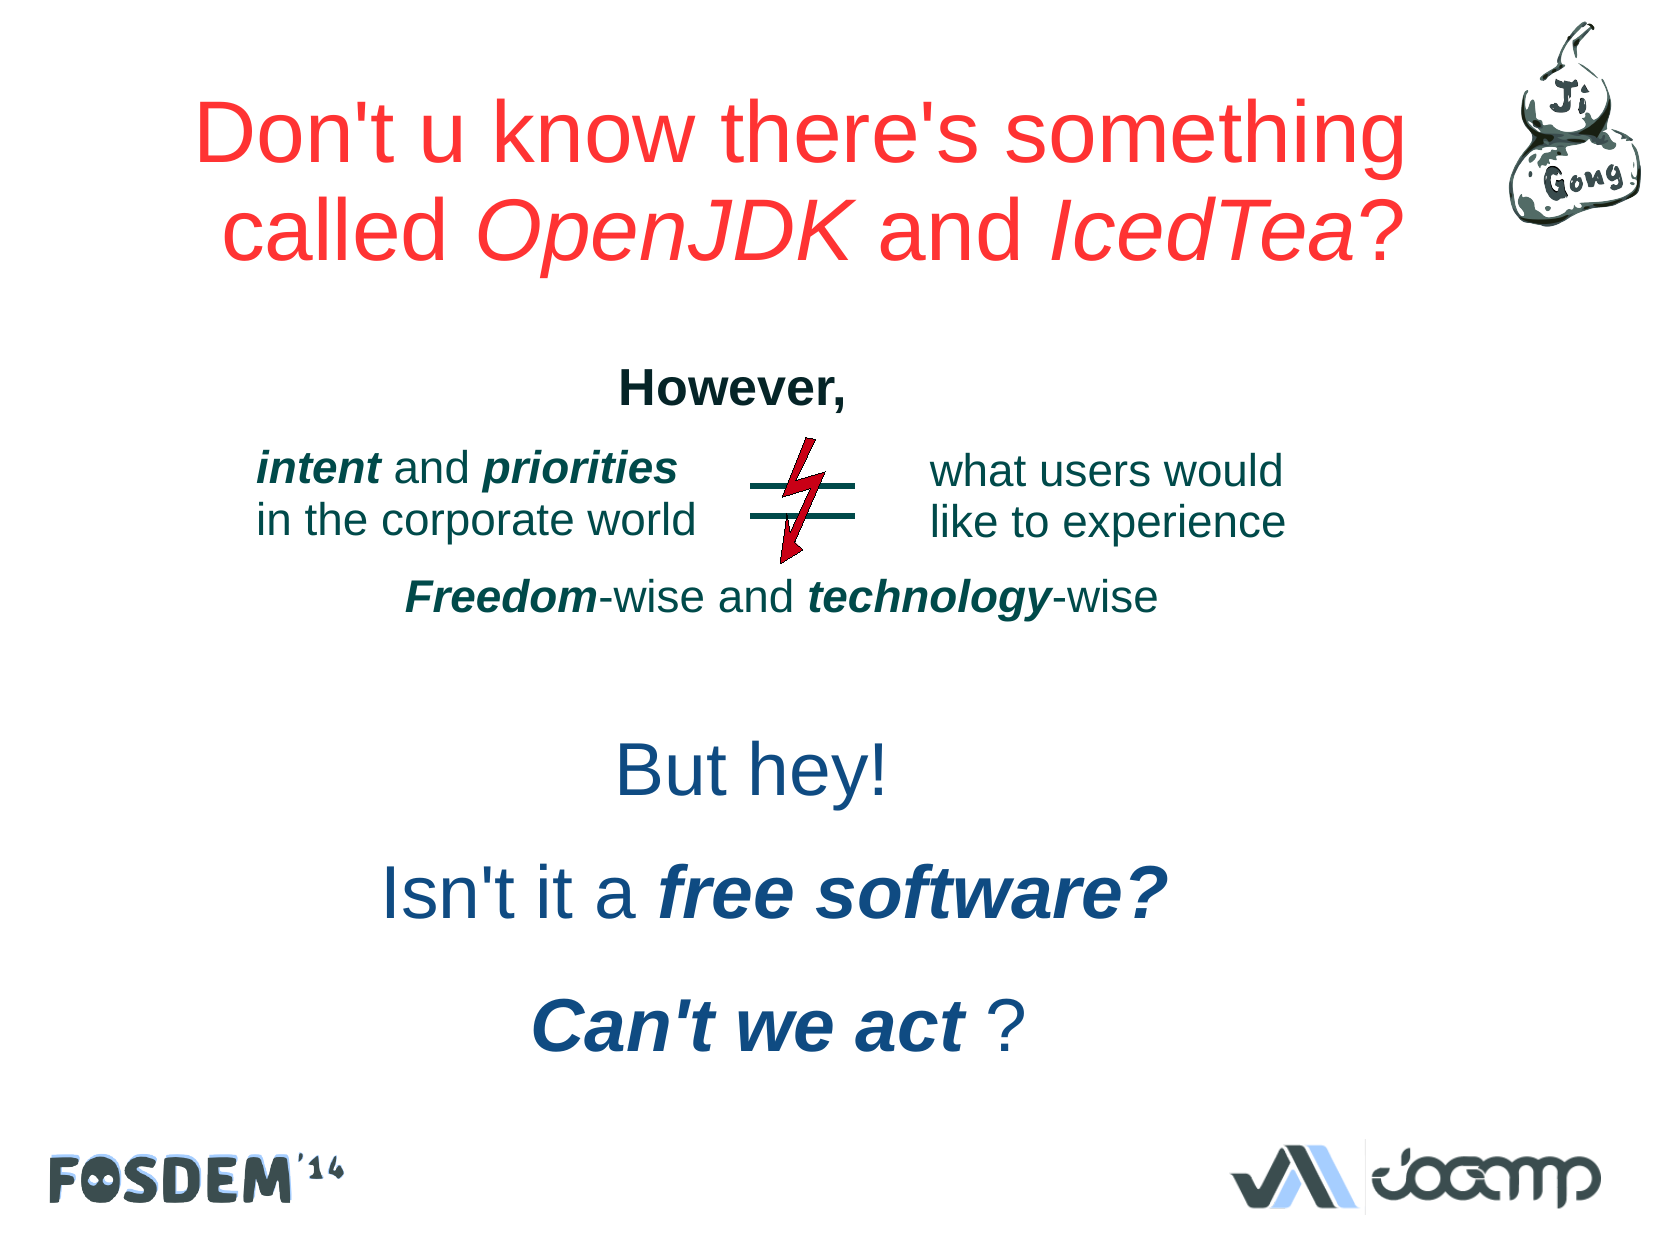

# Don't u know there's something called OpenJDK and IcedTea?
However,
intent and priorities
in the corporate world
what users would like to experience
Freedom-wise and technology-wise
But hey!
 Isn't it a free software?
 Can't we act ?